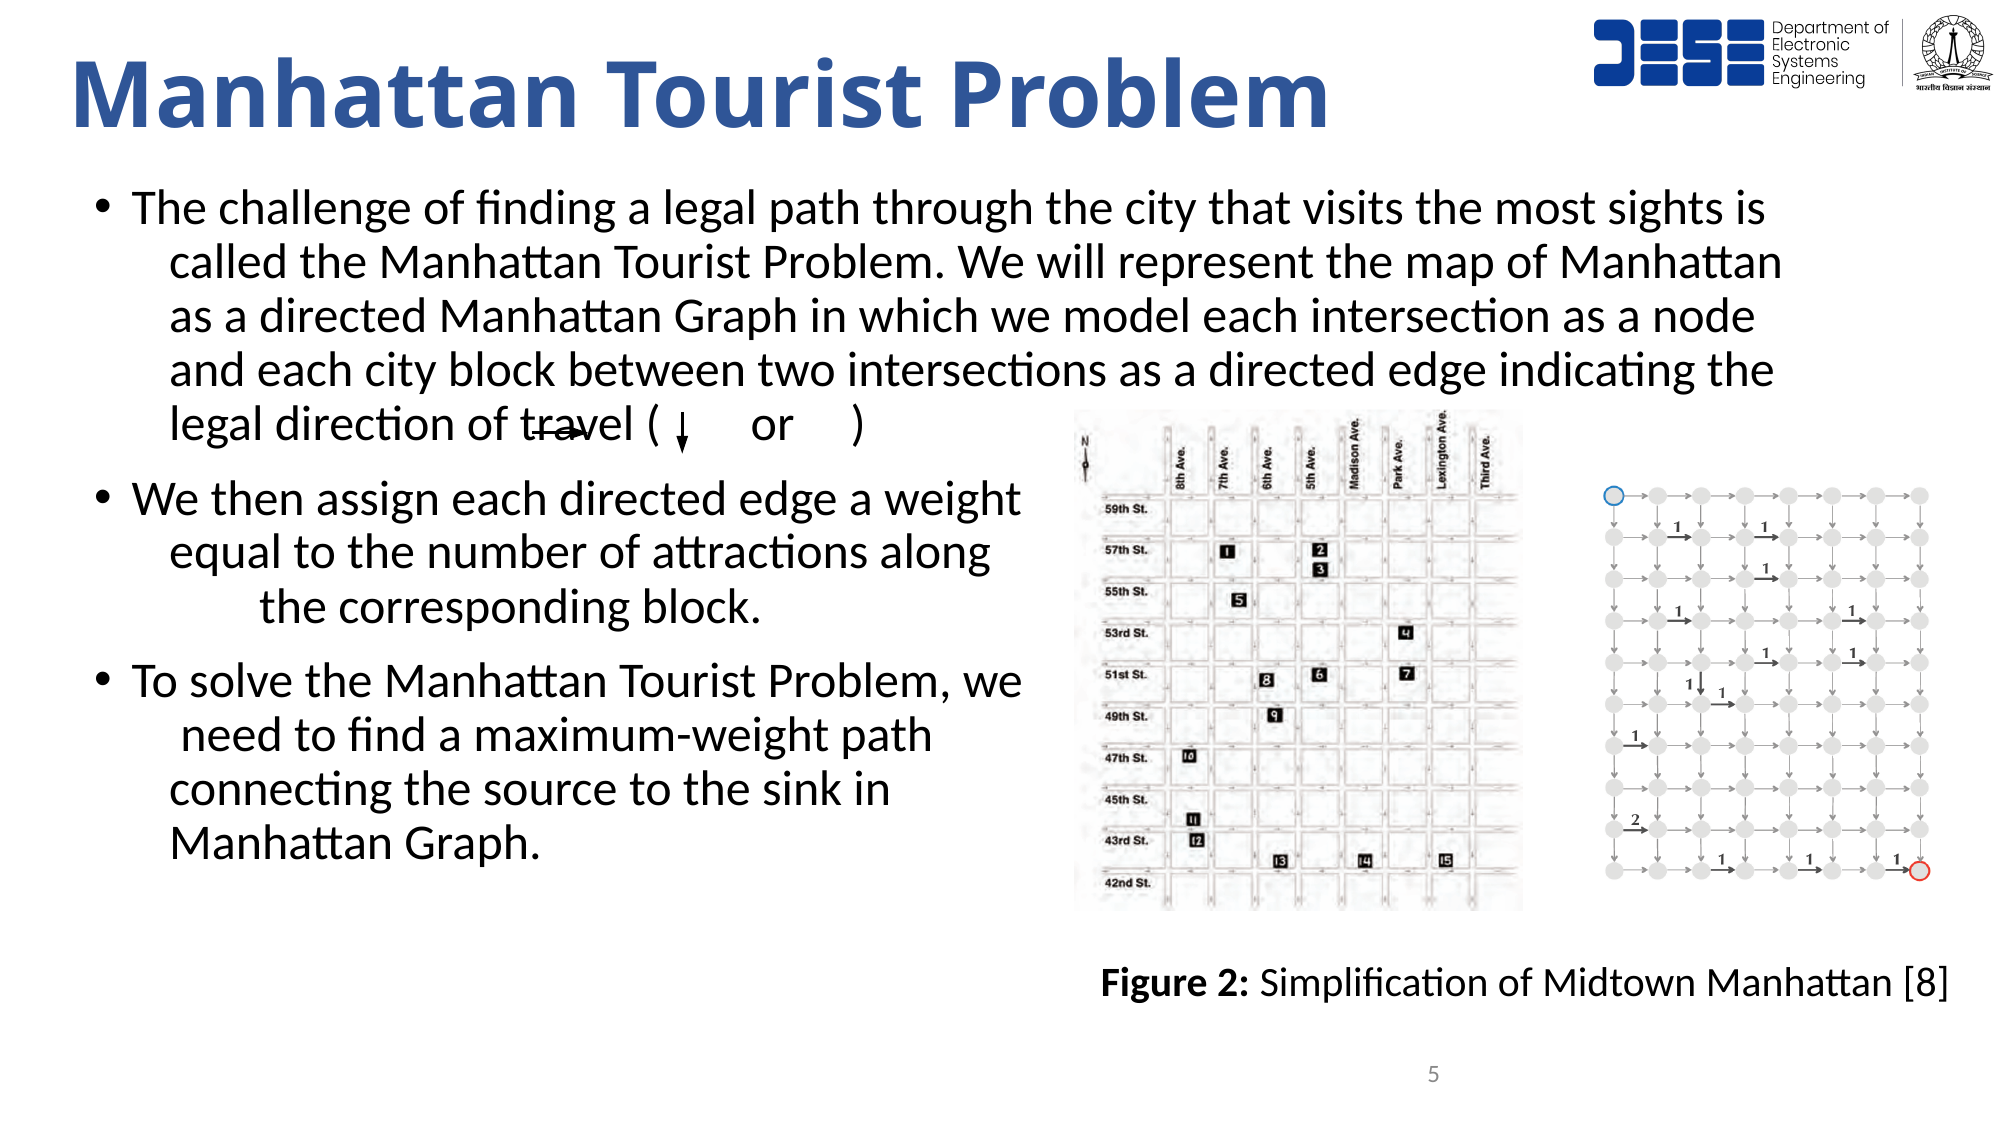

# Manhattan Tourist Problem
The challenge of finding a legal path through the city that visits the most sights is called the Manhattan Tourist Problem. We will represent the map of Manhattan as a directed Manhattan Graph in which we model each intersection as a node and each city block between two intersections as a directed edge indicating the legal direction of travel ( or )
We then assign each directed edge a weight equal to the number of attractions along the corresponding block.
To solve the Manhattan Tourist Problem, we need to find a maximum-weight path connecting the source to the sink in Manhattan Graph.
Figure 2: Simplification of Midtown Manhattan [8]
5